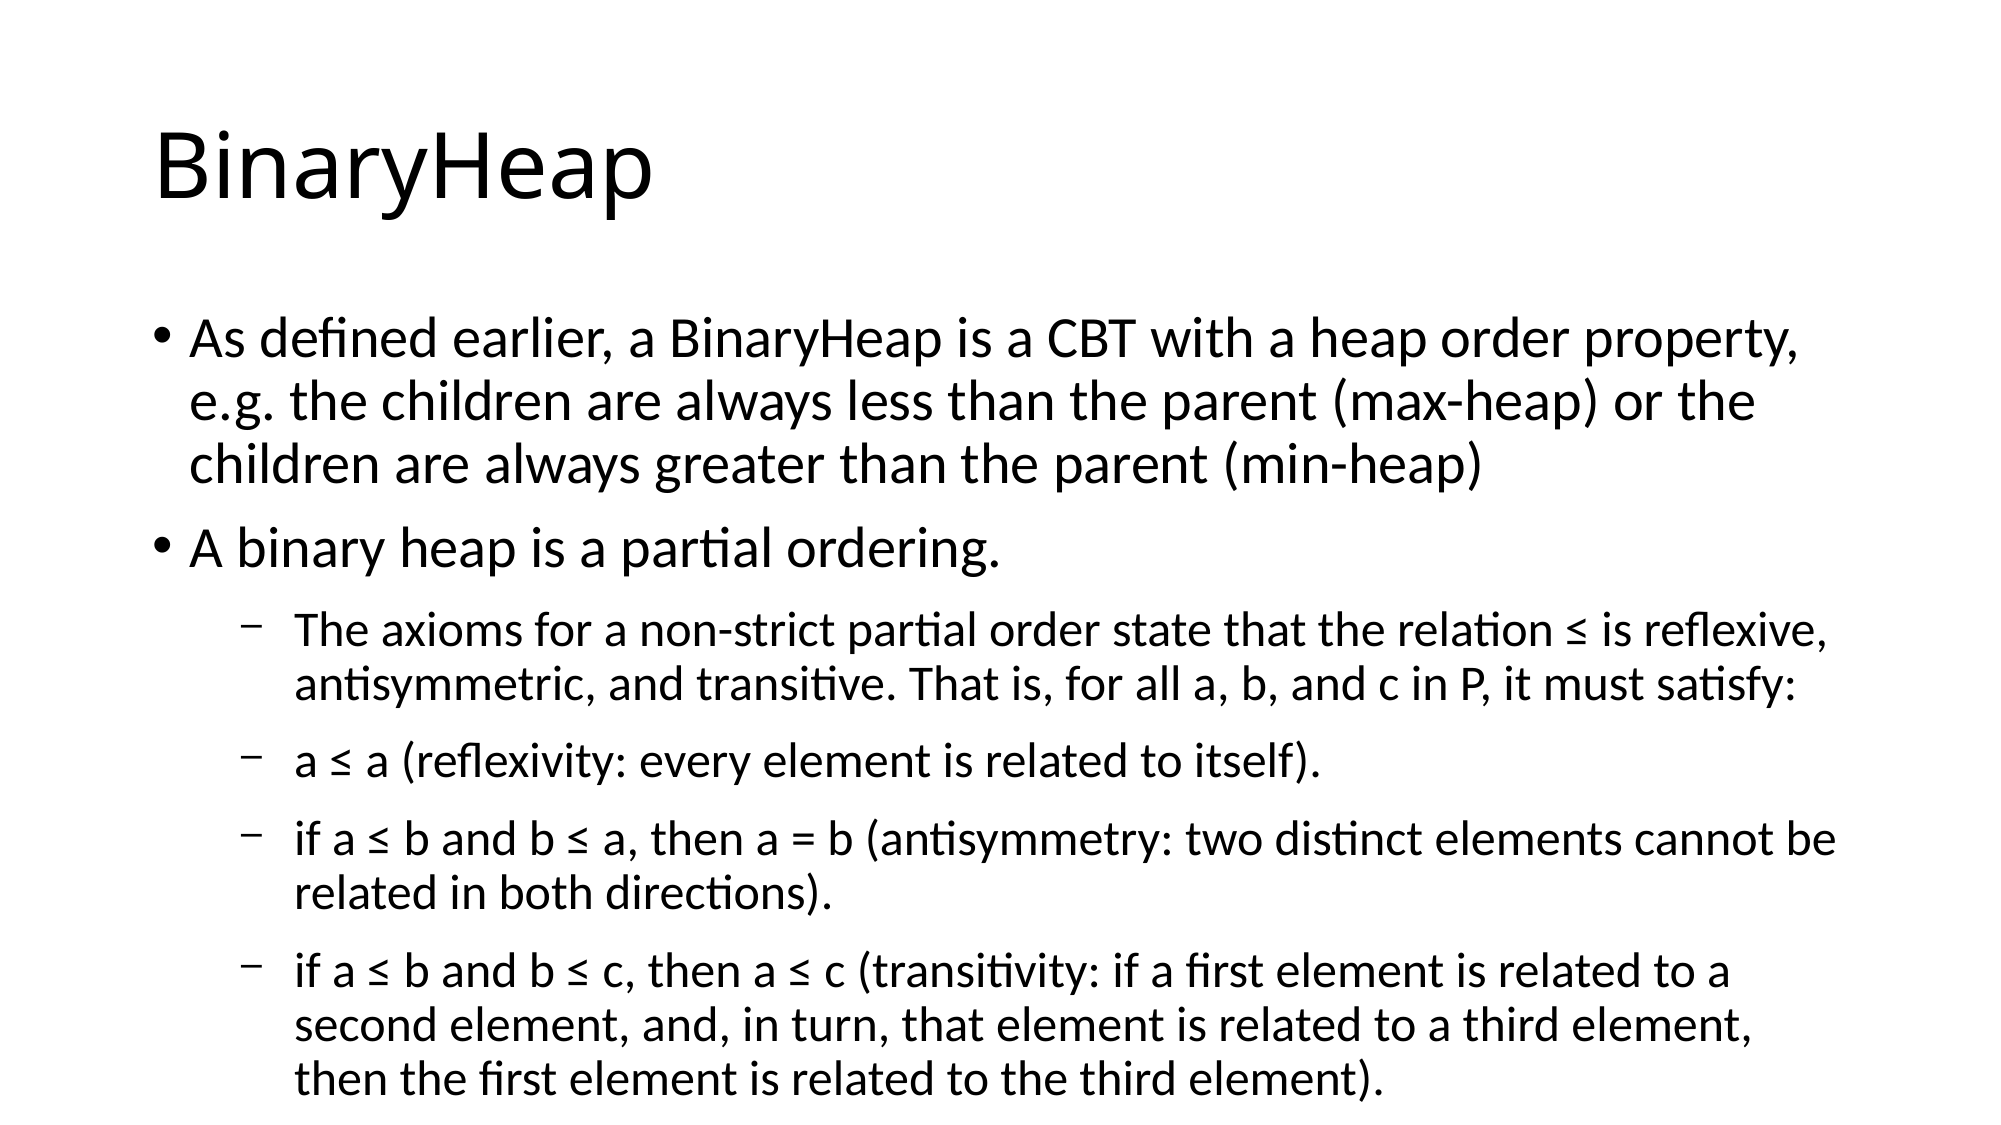

# BinaryHeap
As defined earlier, a BinaryHeap is a CBT with a heap order property, e.g. the children are always less than the parent (max-heap) or the children are always greater than the parent (min-heap)
A binary heap is a partial ordering.
The axioms for a non-strict partial order state that the relation ≤ is reflexive, antisymmetric, and transitive. That is, for all a, b, and c in P, it must satisfy:
a ≤ a (reflexivity: every element is related to itself).
if a ≤ b and b ≤ a, then a = b (antisymmetry: two distinct elements cannot be related in both directions).
if a ≤ b and b ≤ c, then a ≤ c (transitivity: if a first element is related to a second element, and, in turn, that element is related to a third element, then the first element is related to the third element).